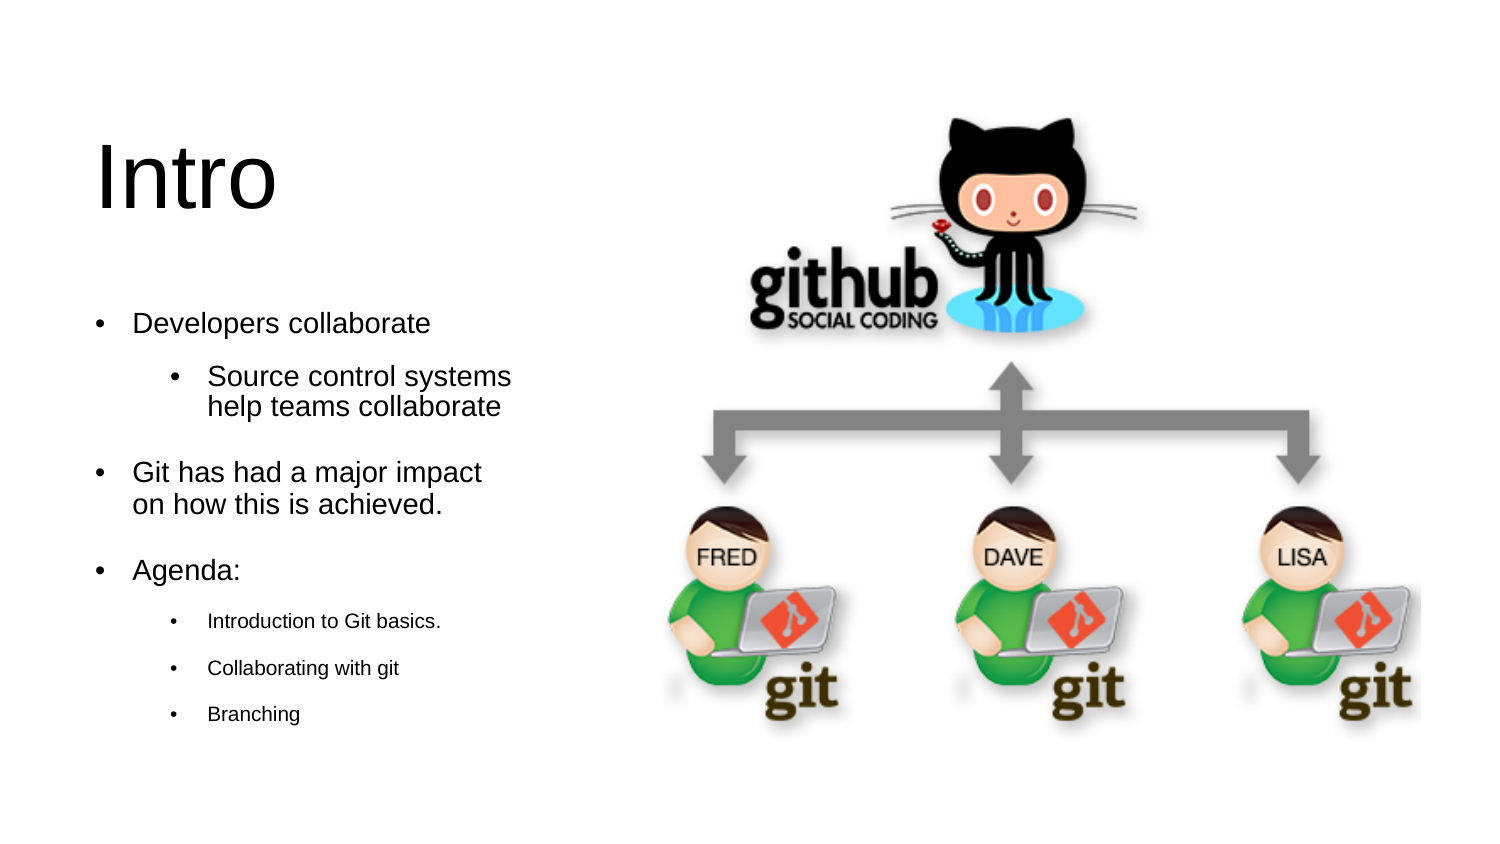

# Intro
Developers collaborate
Source control systems help teams collaborate
Git has had a major impact on how this is achieved.
Agenda:
Introduction to Git basics.
Collaborating with git
Branching